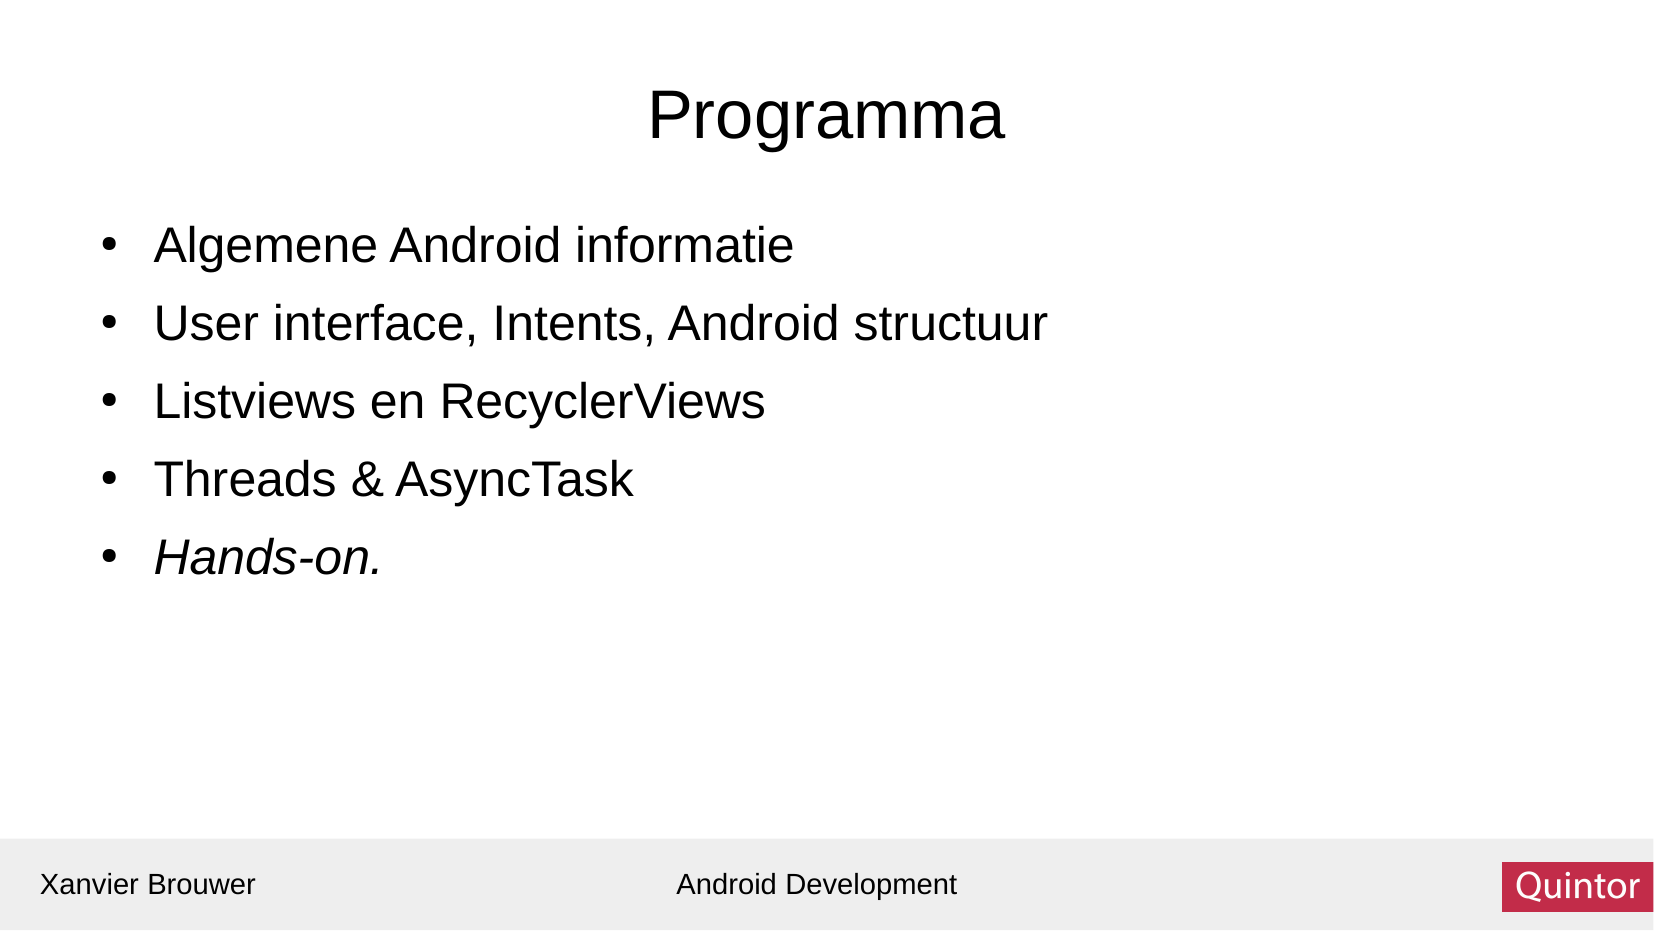

# Programma
Algemene Android informatie
User interface, Intents, Android structuur
Listviews en RecyclerViews
Threads & AsyncTask
Hands-on.